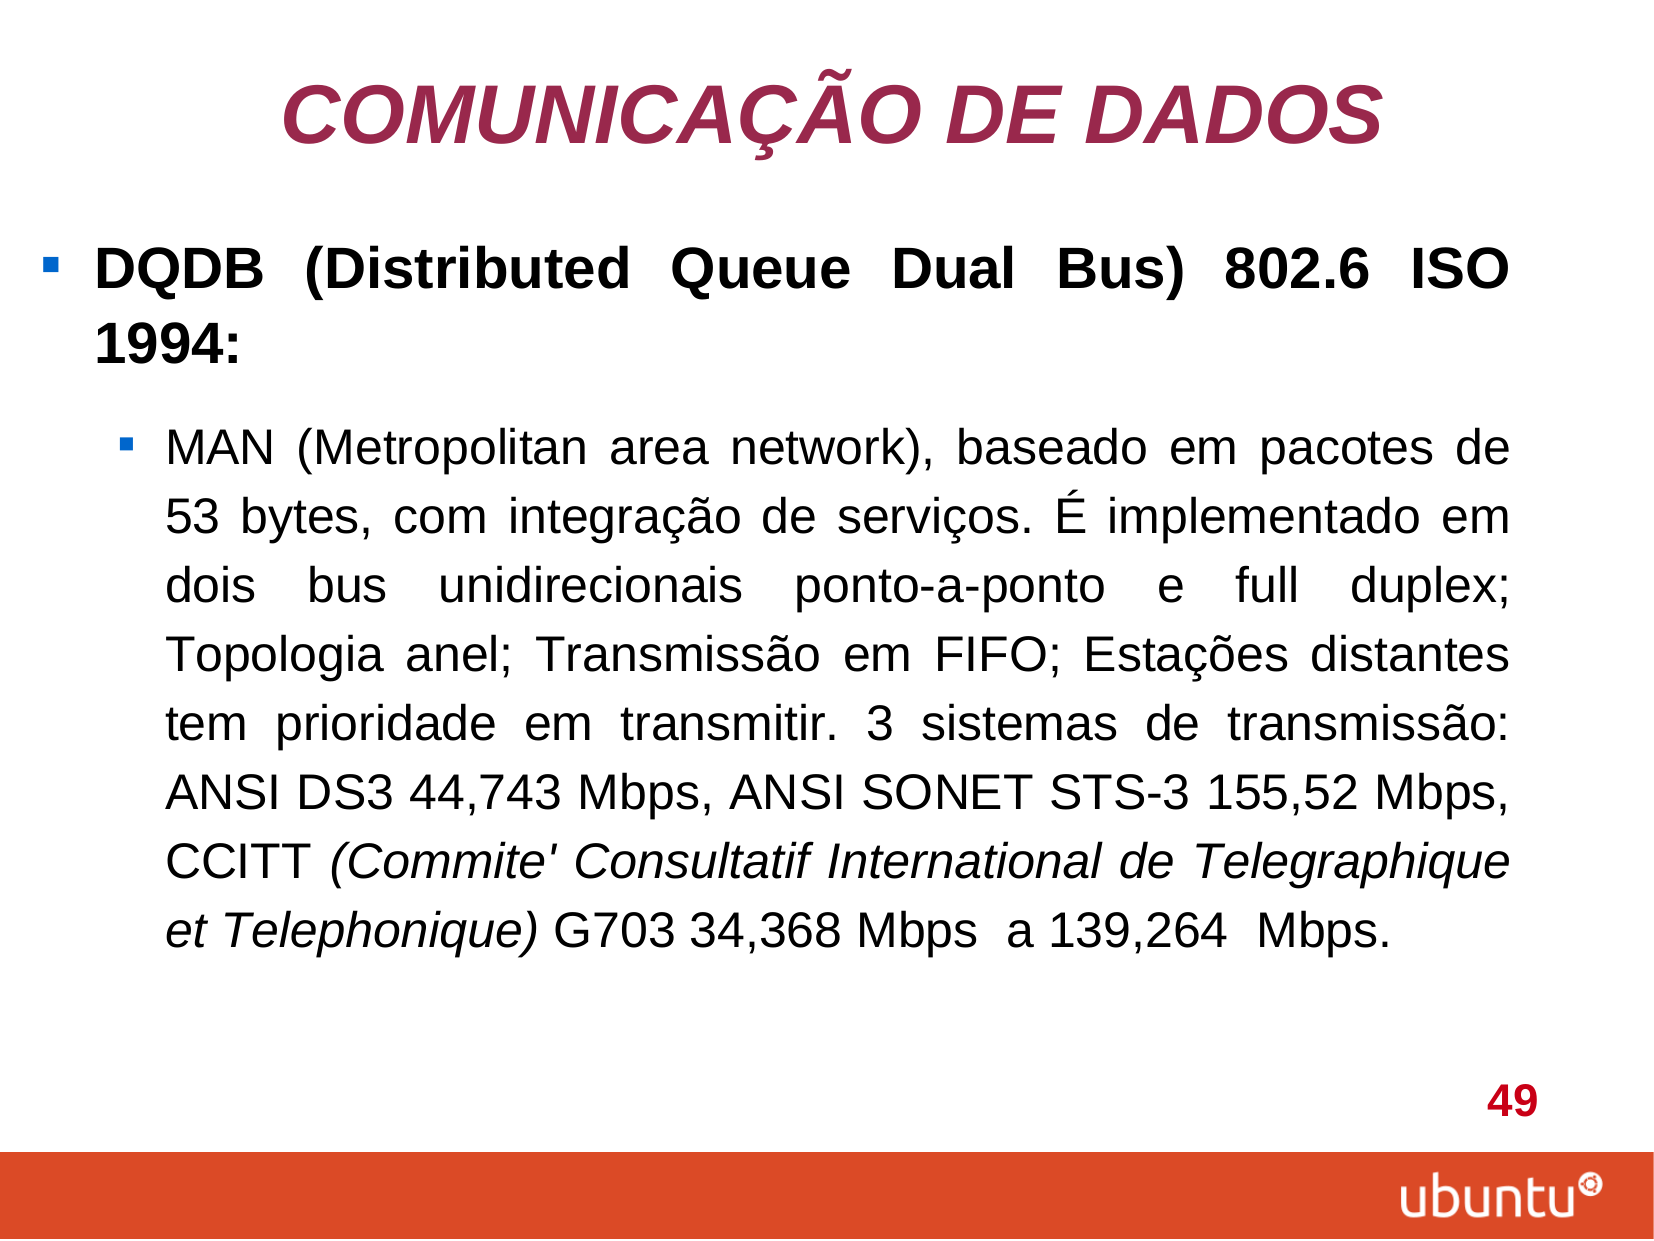

# COMUNICAÇÃO DE DADOS
DQDB (Distributed Queue Dual Bus) 802.6 ISO 1994:
MAN (Metropolitan area network), baseado em pacotes de 53 bytes, com integração de serviços. É implementado em dois bus unidirecionais ponto-a-ponto e full duplex; Topologia anel; Transmissão em FIFO; Estações distantes tem prioridade em transmitir. 3 sistemas de transmissão: ANSI DS3 44,743 Mbps, ANSI SONET STS-3 155,52 Mbps, CCITT (Commite' Consultatif International de Telegraphique et Telephonique) G703 34,368 Mbps a 139,264 Mbps.